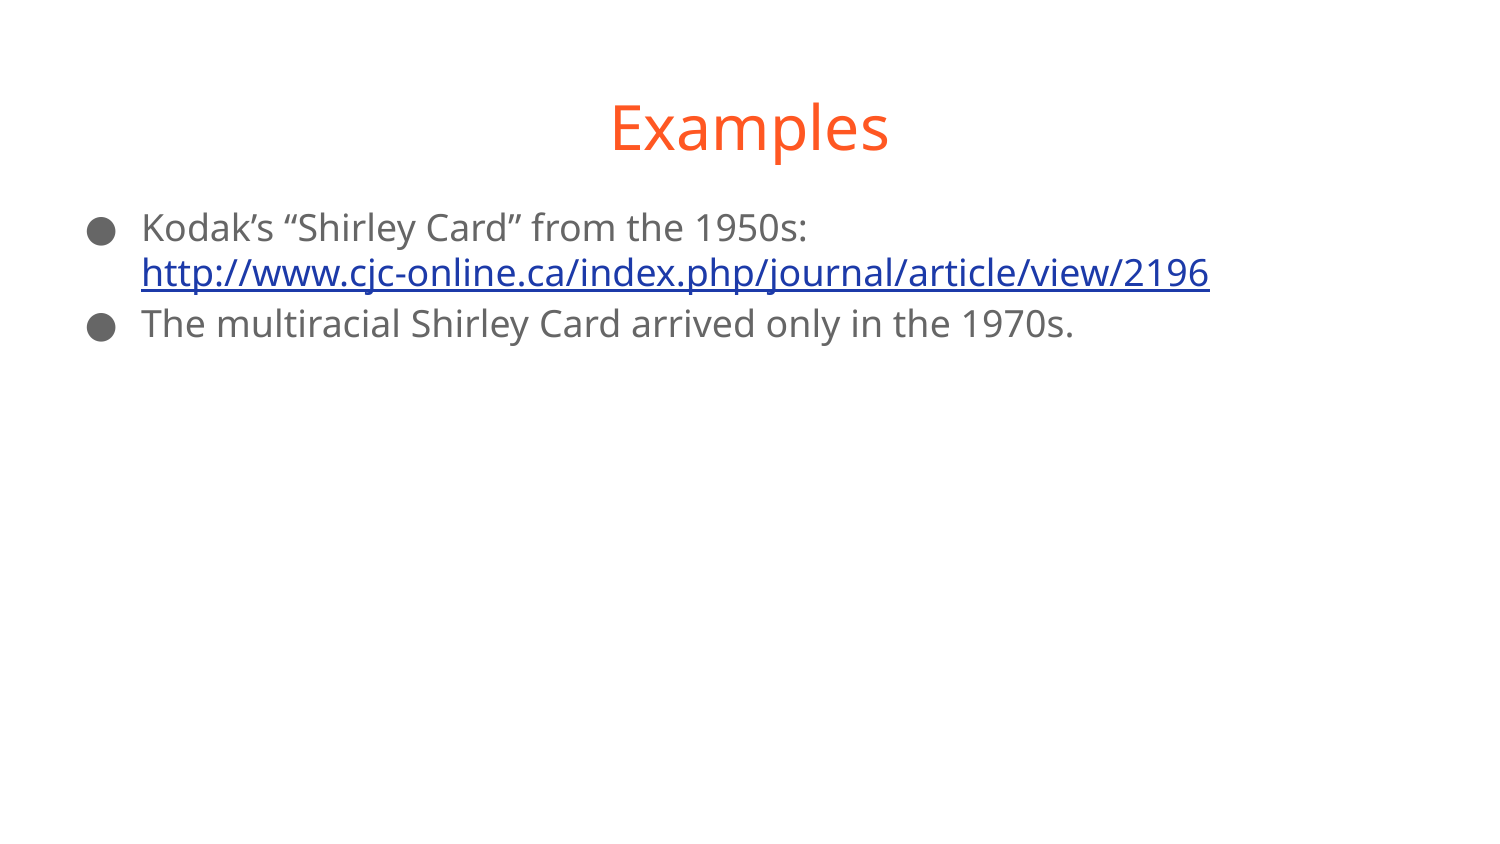

# Examples
Kodak’s “Shirley Card” from the 1950s: http://www.cjc-online.ca/index.php/journal/article/view/2196
The multiracial Shirley Card arrived only in the 1970s.